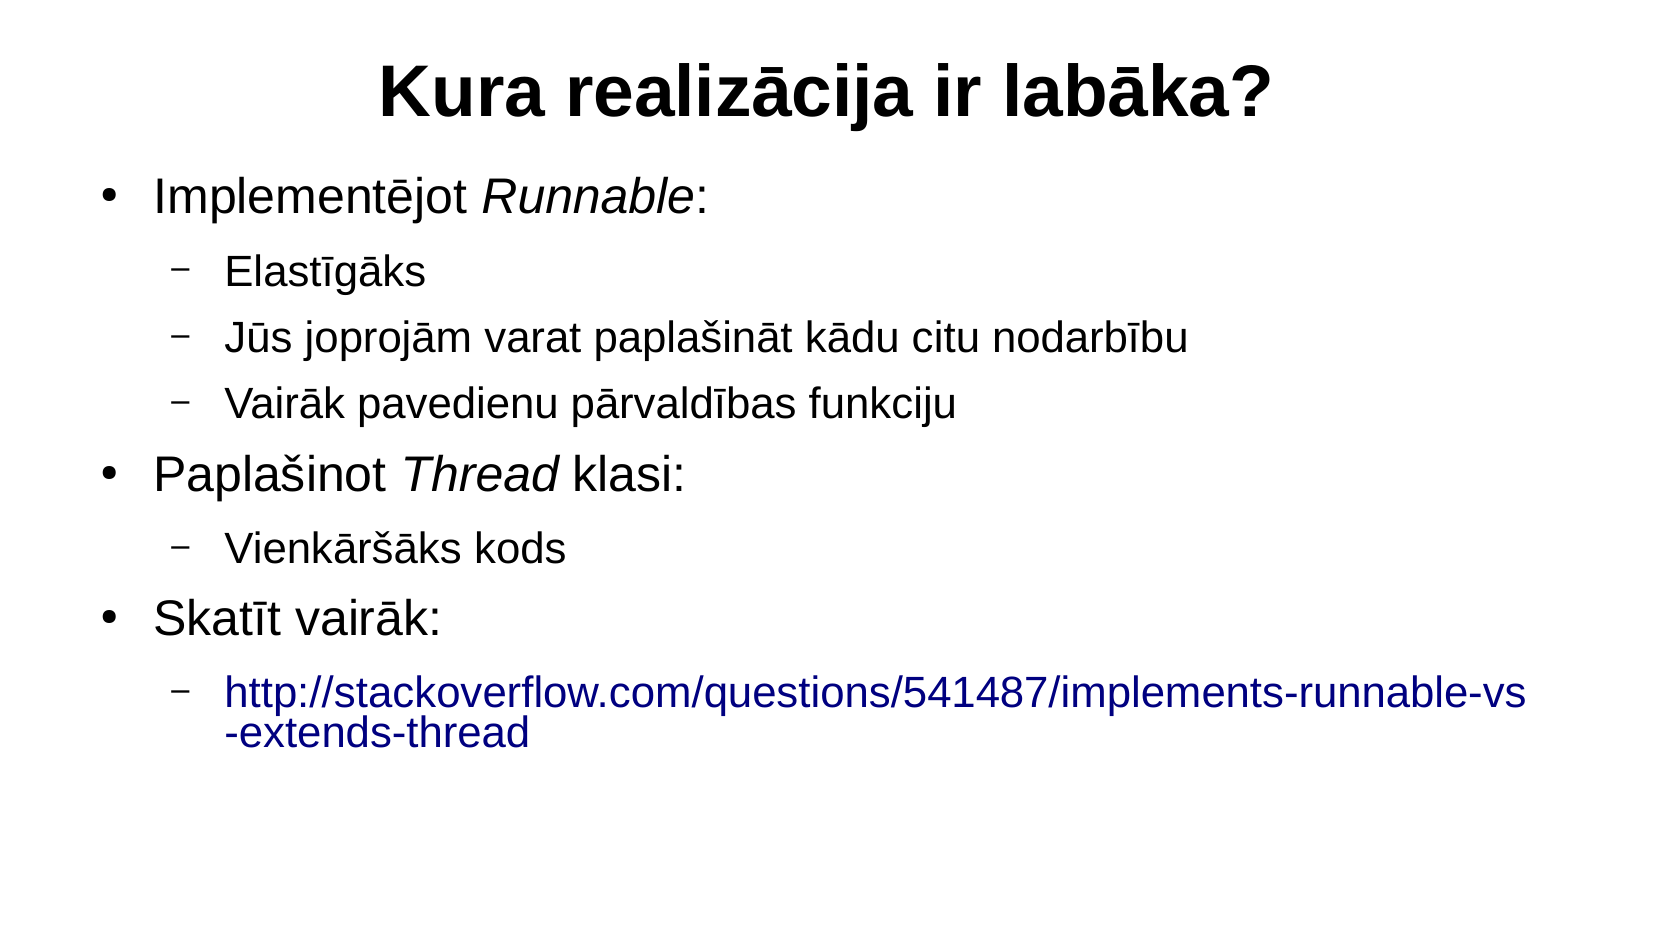

# Kura realizācija ir labāka?
Implementējot Runnable:
Elastīgāks
Jūs joprojām varat paplašināt kādu citu nodarbību
Vairāk pavedienu pārvaldības funkciju
Paplašinot Thread klasi:
Vienkāršāks kods
Skatīt vairāk:
http://stackoverflow.com/questions/541487/implements-runnable-vs-extends-thread